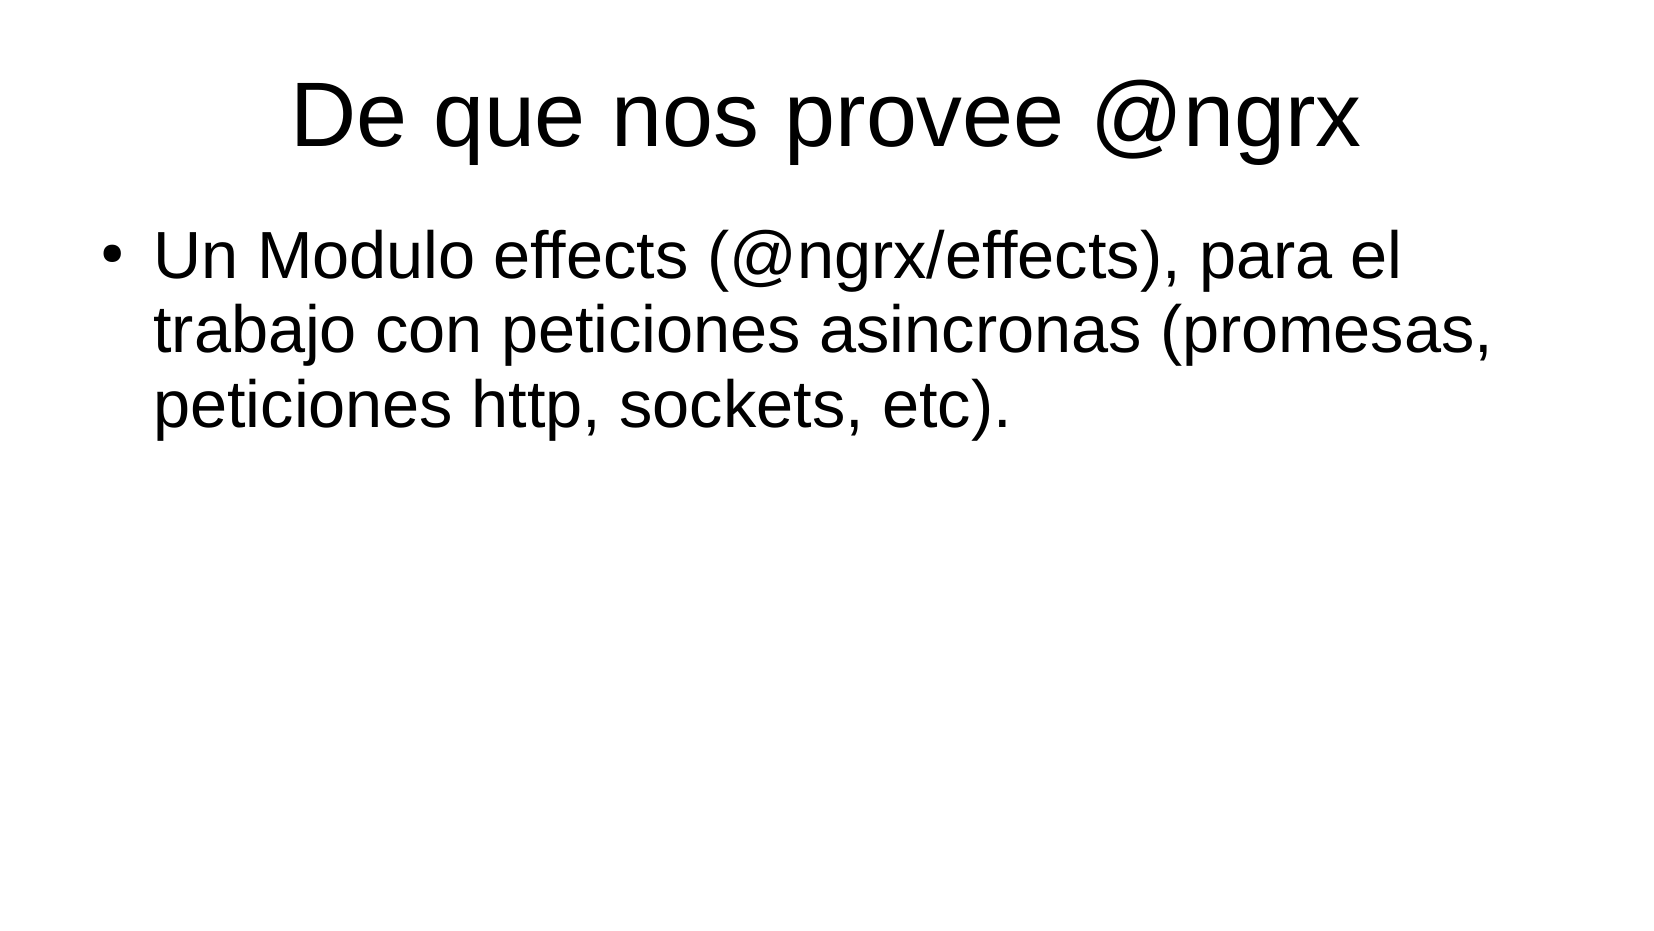

# De que nos provee @ngrx
Un Modulo effects (@ngrx/effects), para el trabajo con peticiones asincronas (promesas, peticiones http, sockets, etc).